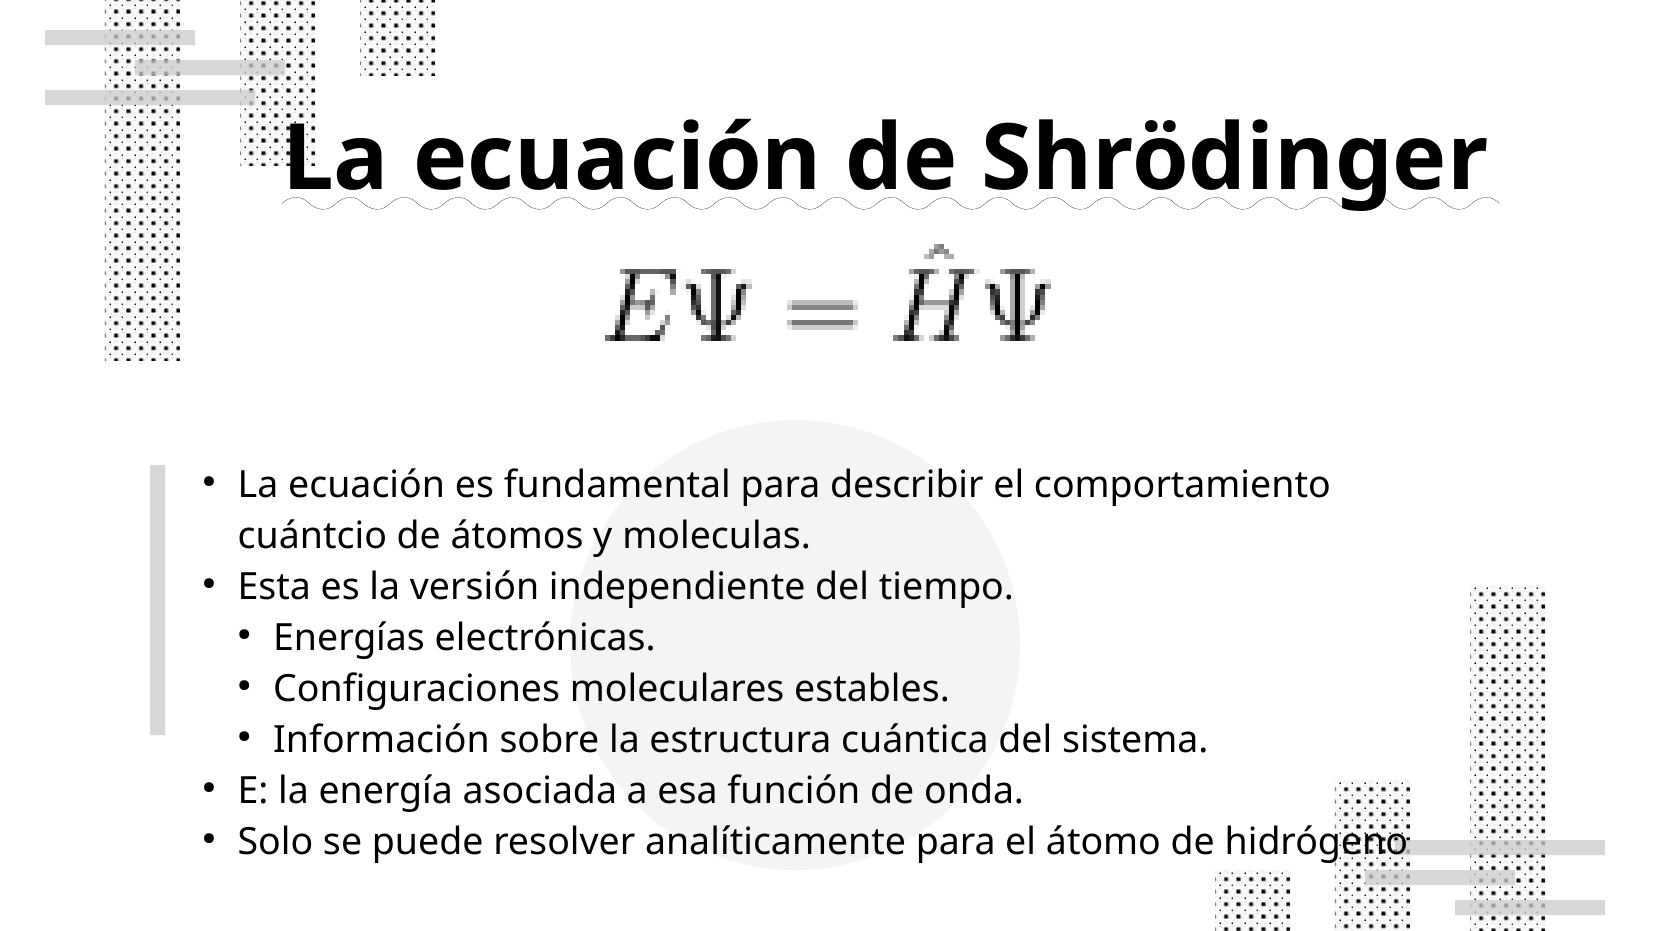

# La ecuación de Shrödinger
La ecuación es fundamental para describir el comportamiento cuántcio de átomos y moleculas.
Esta es la versión independiente del tiempo.
Energías electrónicas.
Configuraciones moleculares estables.
Información sobre la estructura cuántica del sistema.
E: la energía asociada a esa función de onda.
Solo se puede resolver analíticamente para el átomo de hidrógeno